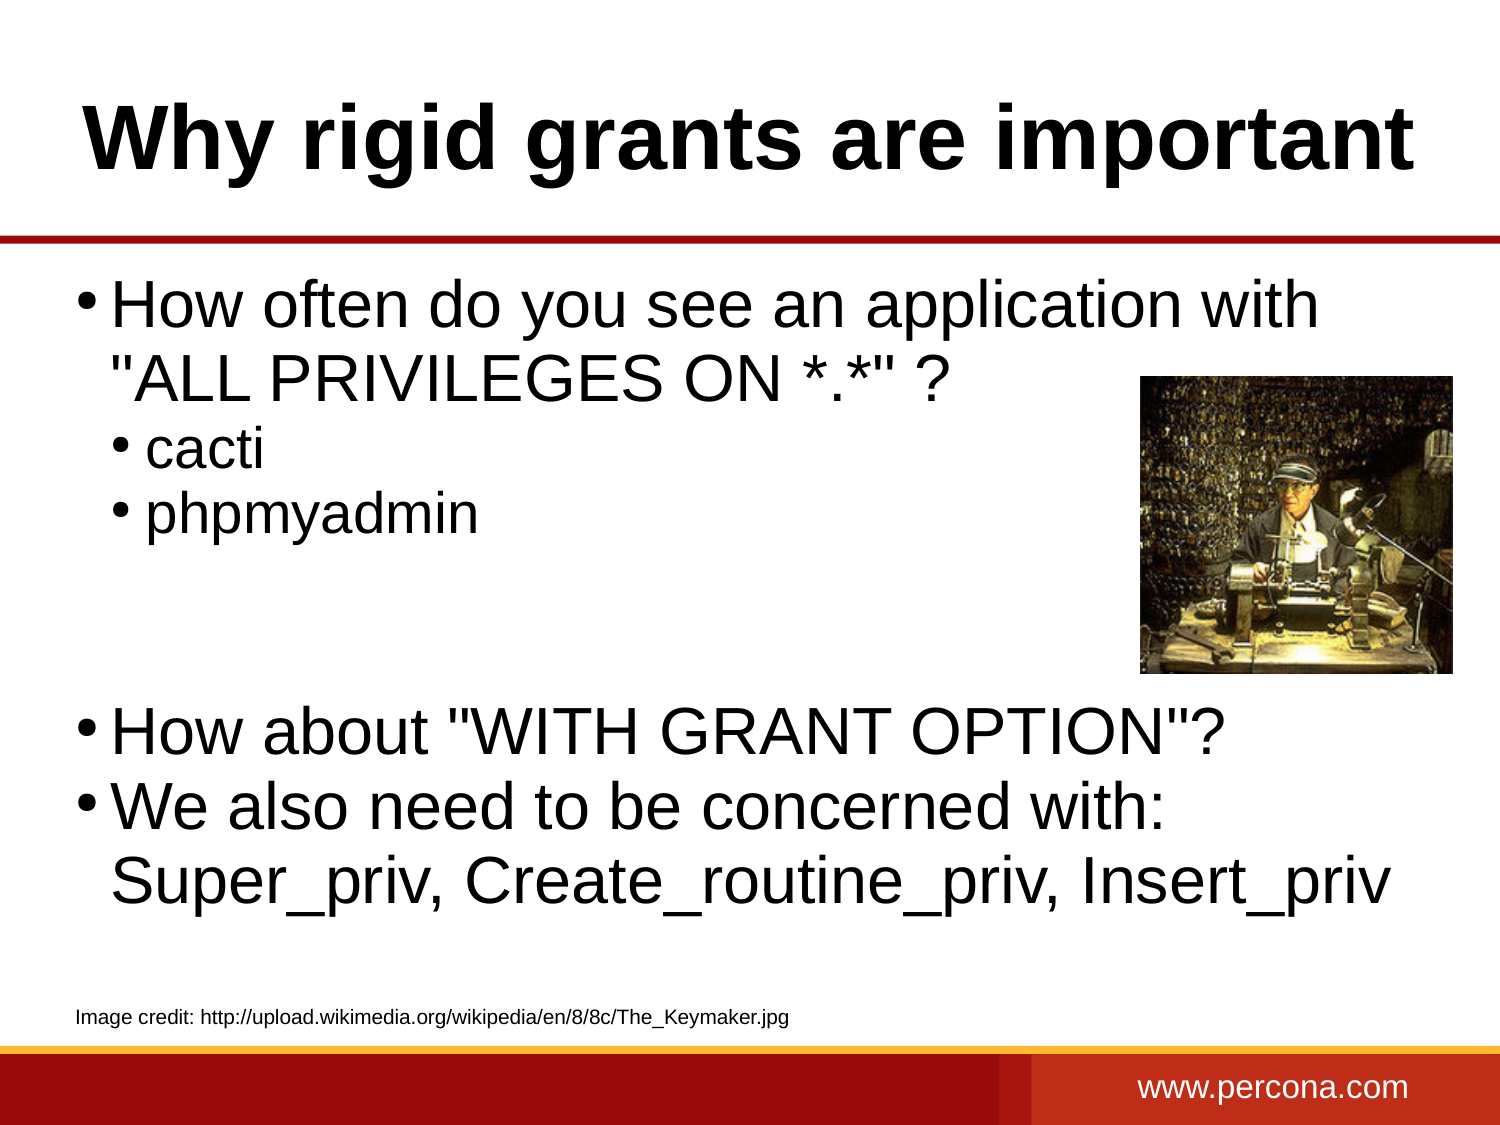

Why rigid grants are important
How often do you see an application with "ALL PRIVILEGES ON *.*" ?
cacti
phpmyadmin
How about "WITH GRANT OPTION"?
We also need to be concerned with: Super_priv, Create_routine_priv, Insert_priv
Image credit: http://upload.wikimedia.org/wikipedia/en/8/8c/The_Keymaker.jpg